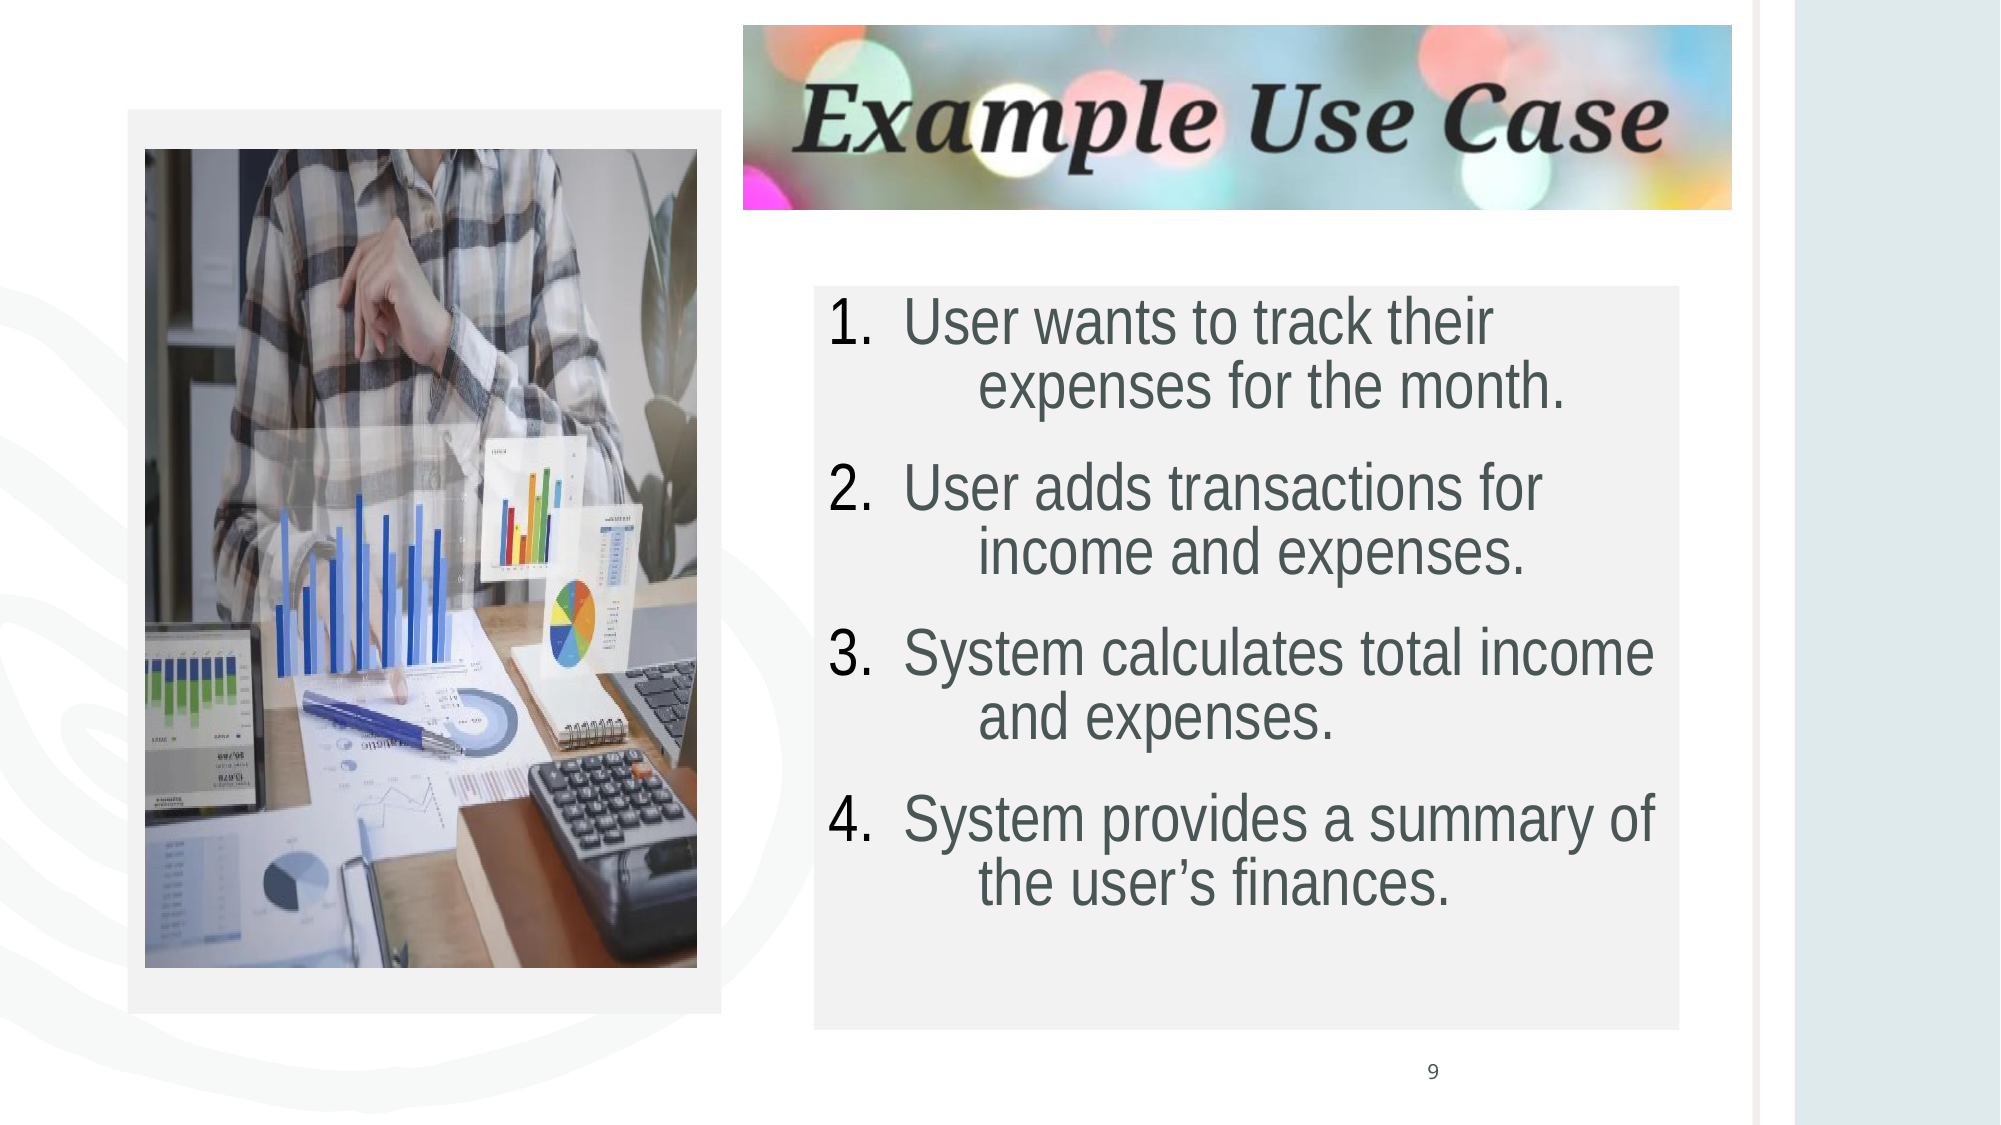

# Financial overview
User wants to track their expenses for the month.
User adds transactions for income and expenses.
System calculates total income and expenses.
System provides a summary of the user’s finances.